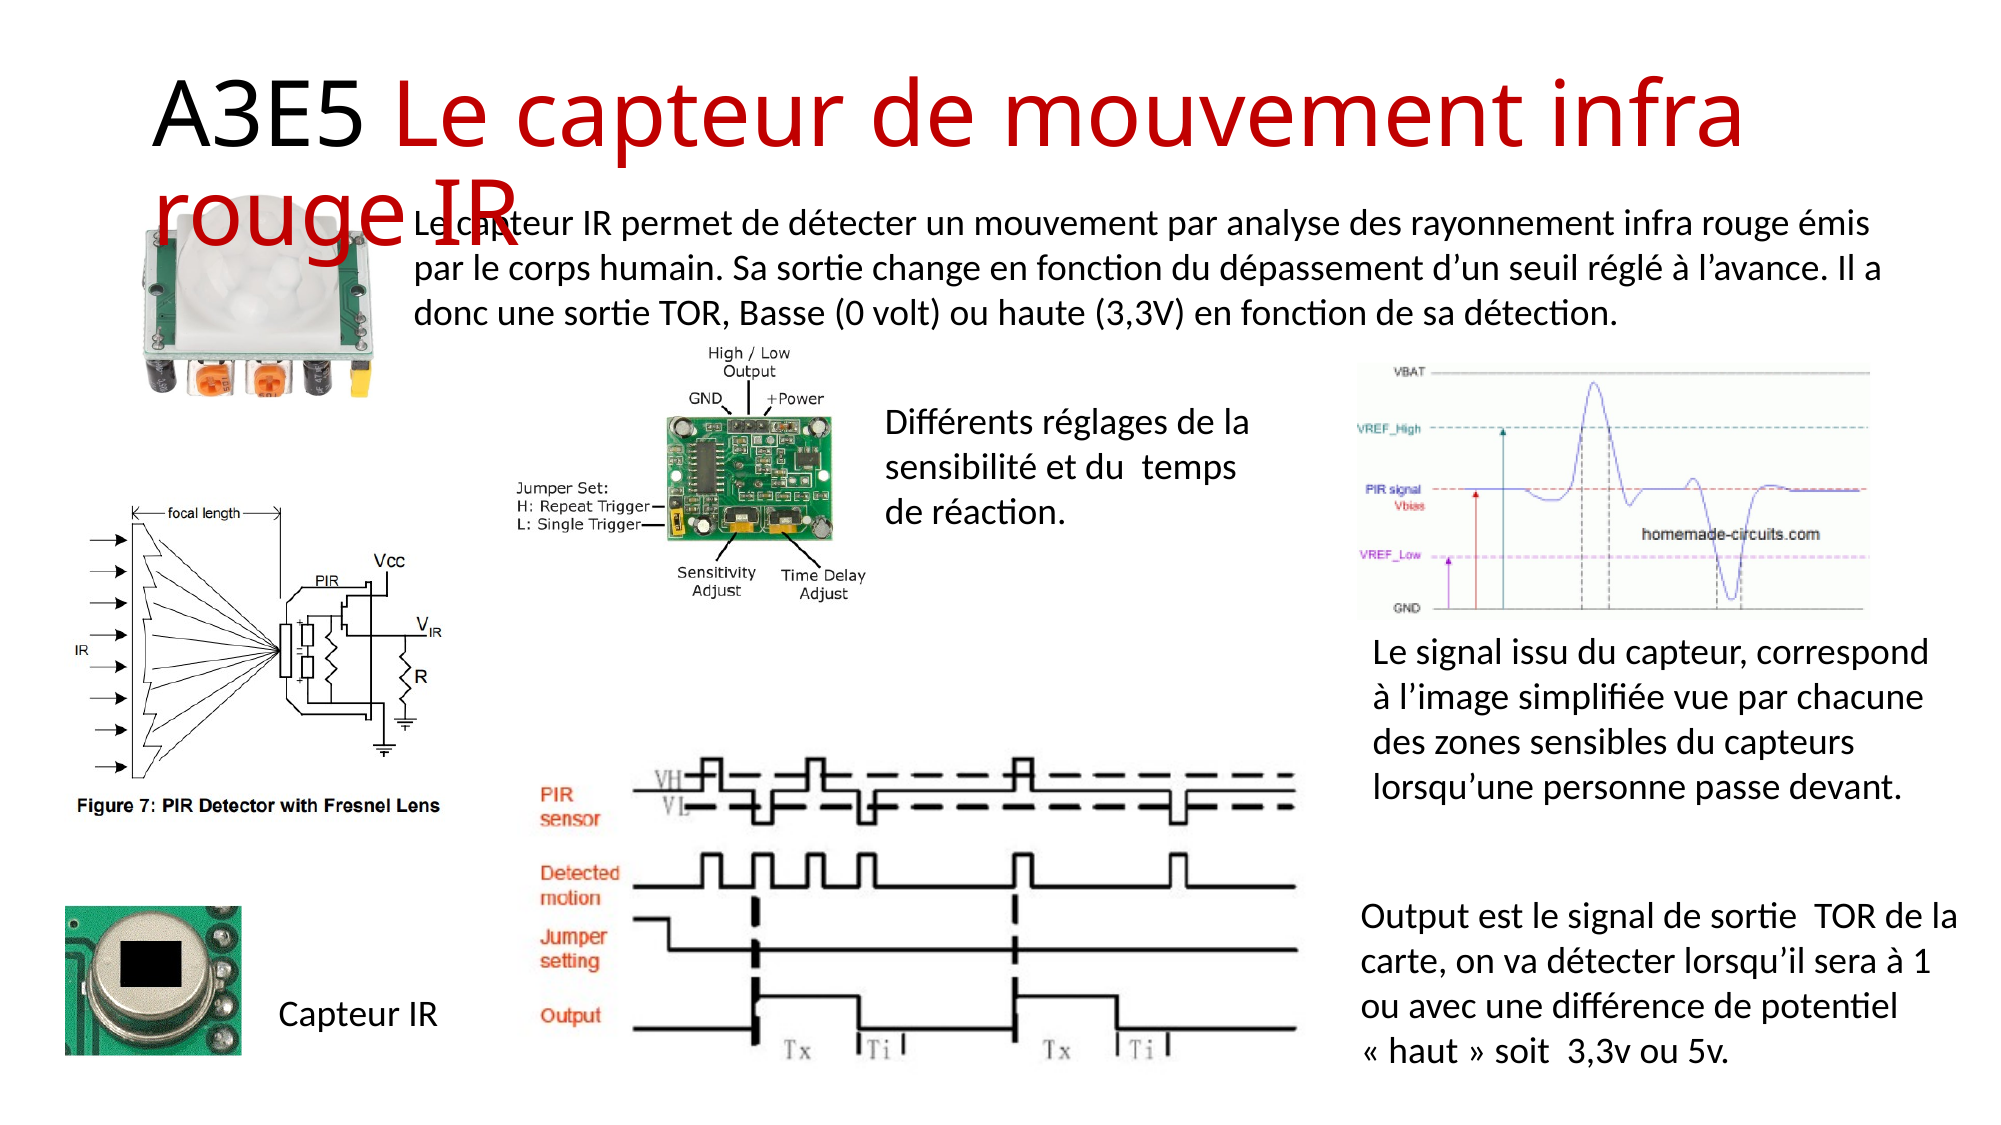

A3E5 Le capteur de mouvement infra rouge IR
Le capteur IR permet de détecter un mouvement par analyse des rayonnement infra rouge émis par le corps humain. Sa sortie change en fonction du dépassement d’un seuil réglé à l’avance. Il a donc une sortie TOR, Basse (0 volt) ou haute (3,3V) en fonction de sa détection.
Différents réglages de la
sensibilité et du temps
de réaction.
Le signal issu du capteur, correspond
à l’image simplifiée vue par chacune
des zones sensibles du capteurs
lorsqu’une personne passe devant.
Output est le signal de sortie TOR de la
carte, on va détecter lorsqu’il sera à 1
ou avec une différence de potentiel
« haut » soit 3,3v ou 5v.
Capteur IR